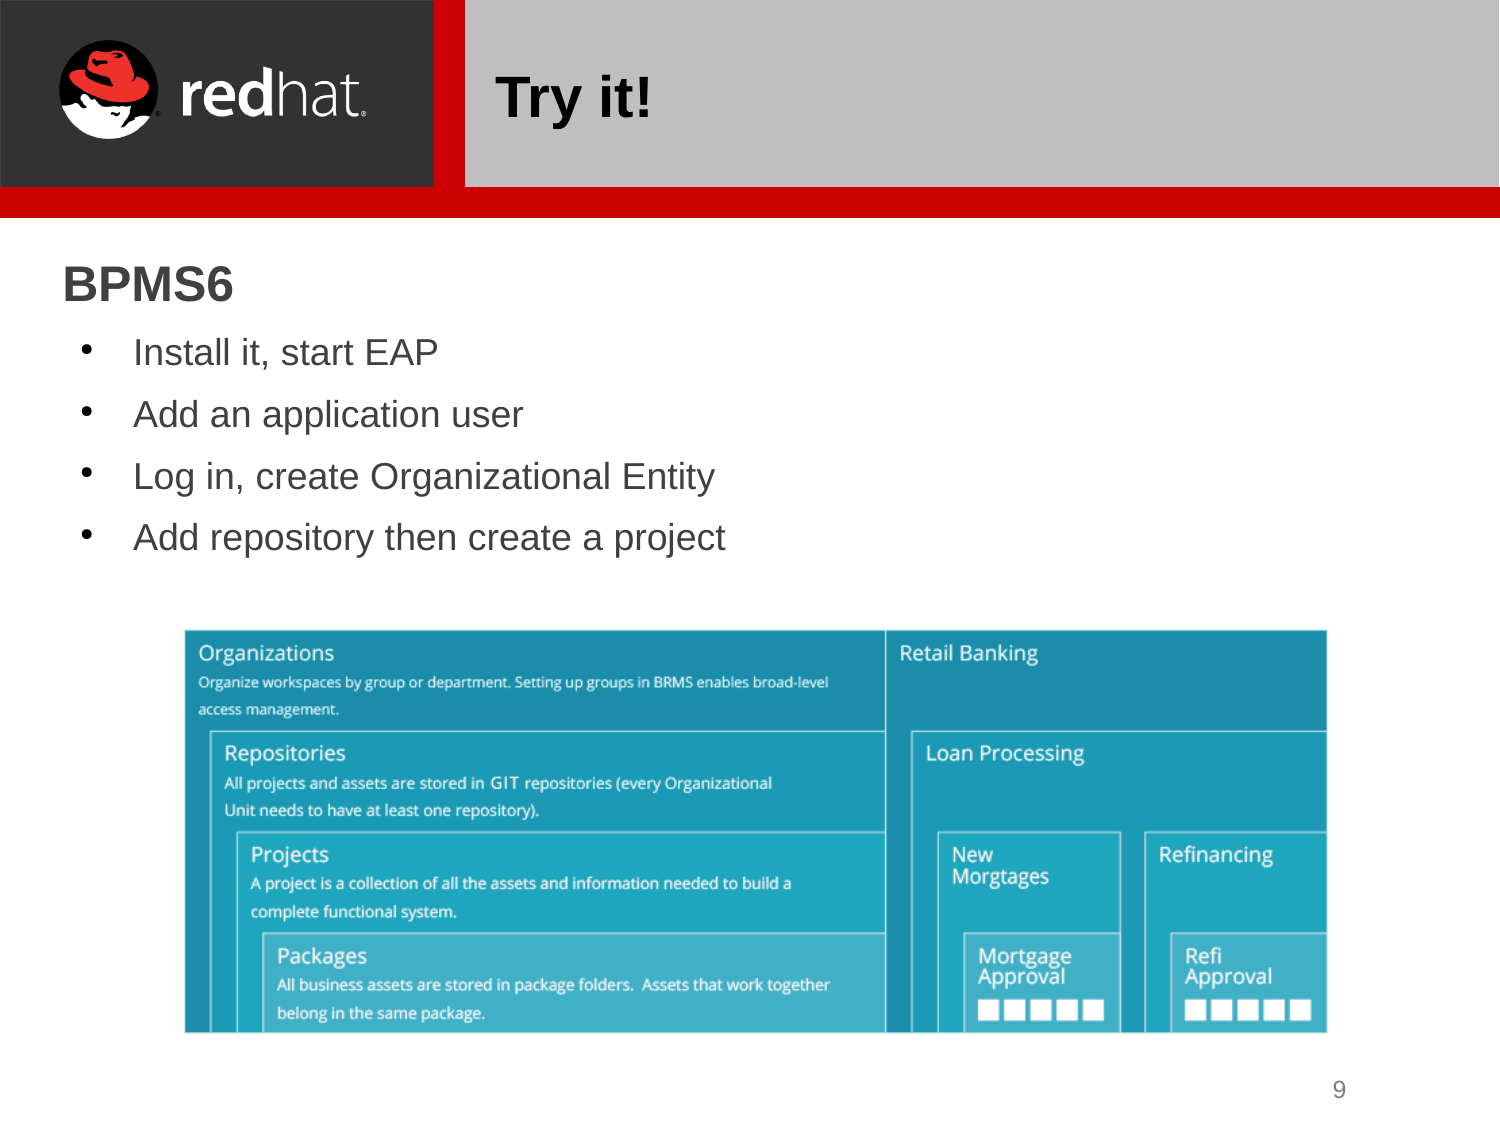

# Try it!
BPMS6
Install it, start EAP
Add an application user
Log in, create Organizational Entity
Add repository then create a project